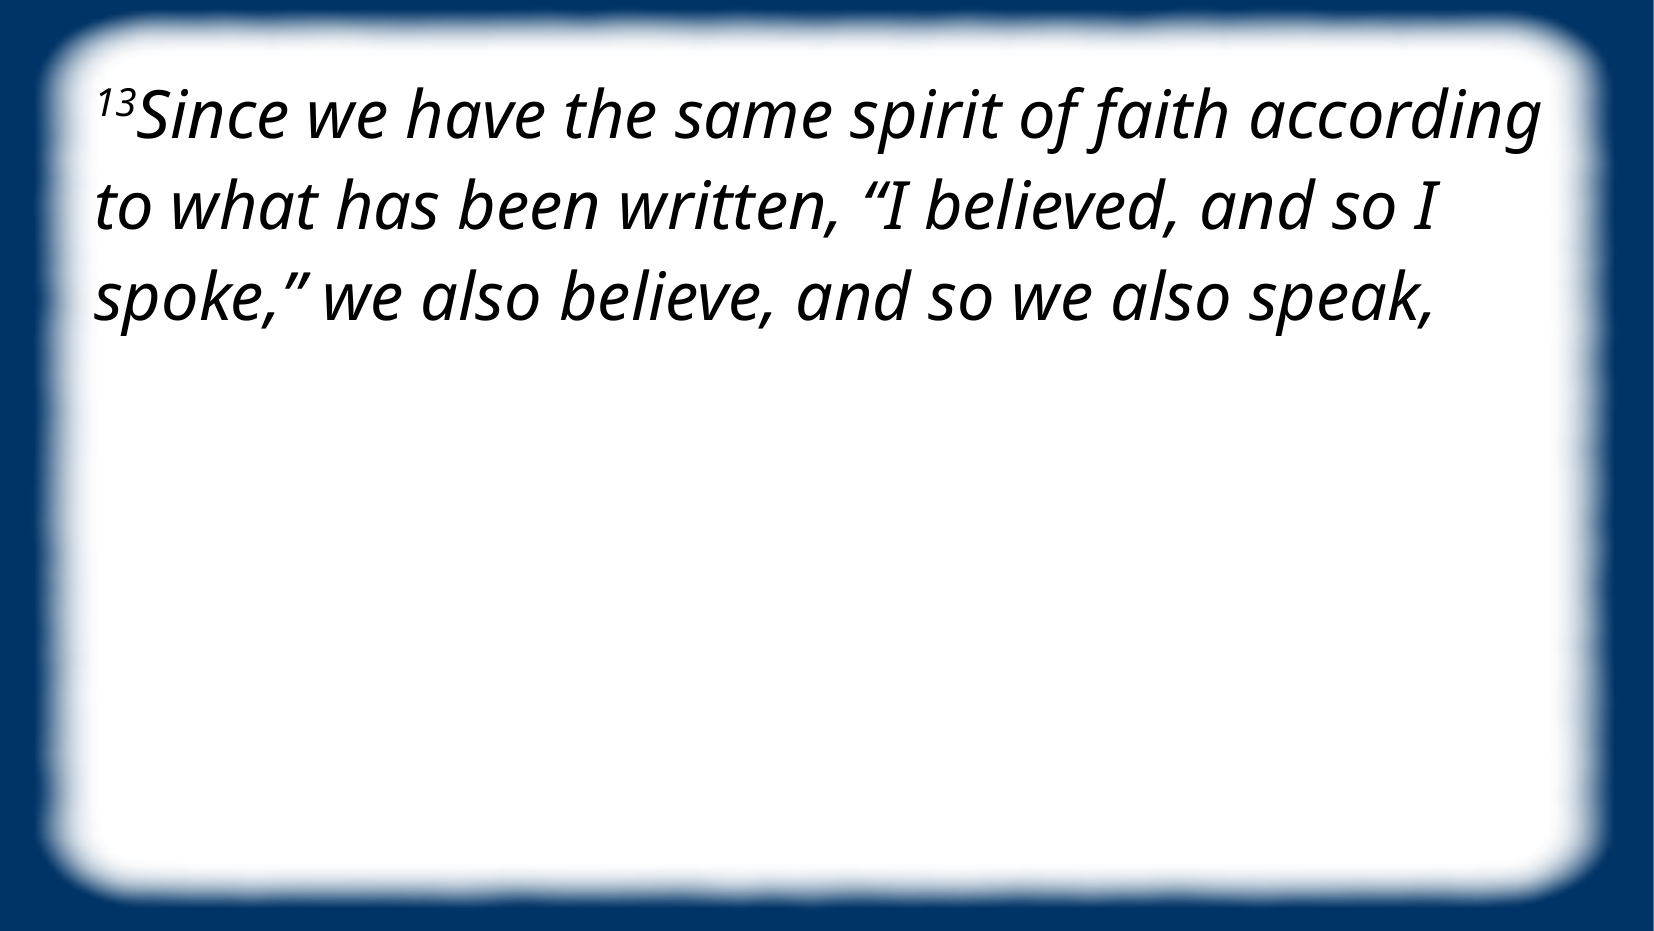

13Since we have the same spirit of faith according to what has been written, “I believed, and so I spoke,” we also believe, and so we also speak,